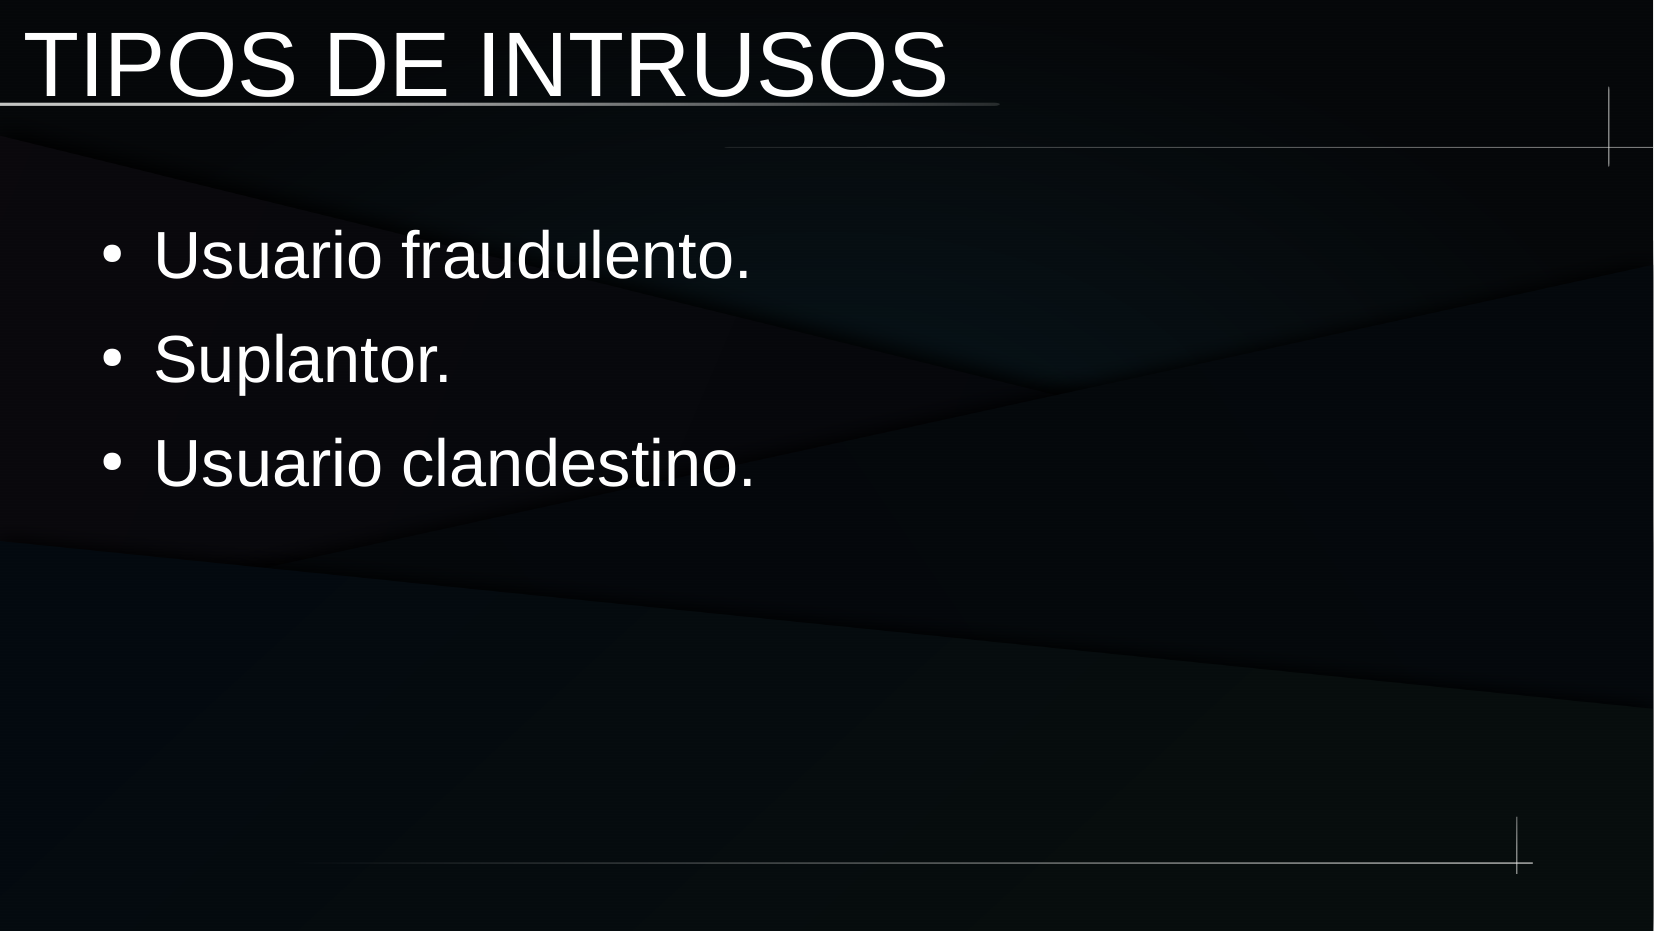

# TIPOS DE INTRUSOS
Usuario fraudulento.
Suplantor.
Usuario clandestino.